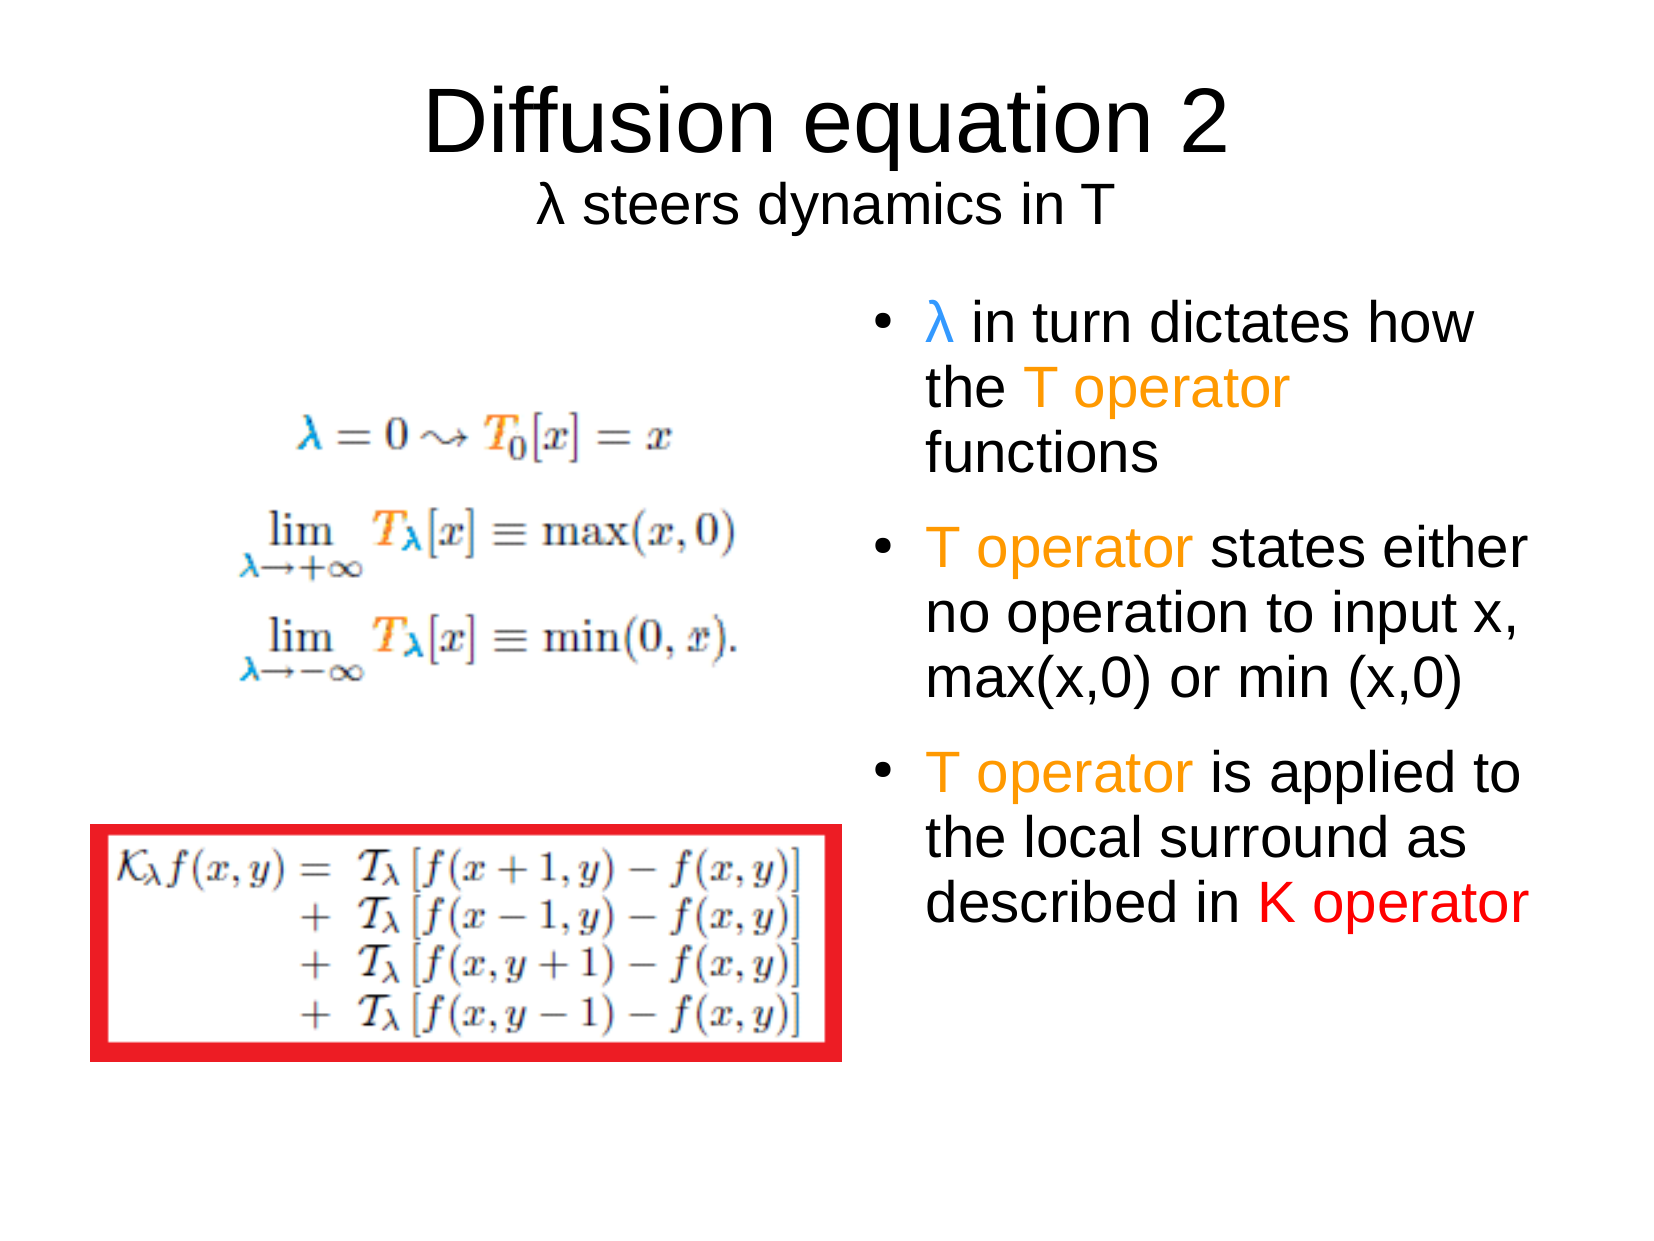

# Diffusion equation 2 λ steers dynamics in T
λ in turn dictates how the T operator functions
T operator states either no operation to input x, max(x,0) or min (x,0)
T operator is applied to the local surround as described in K operator